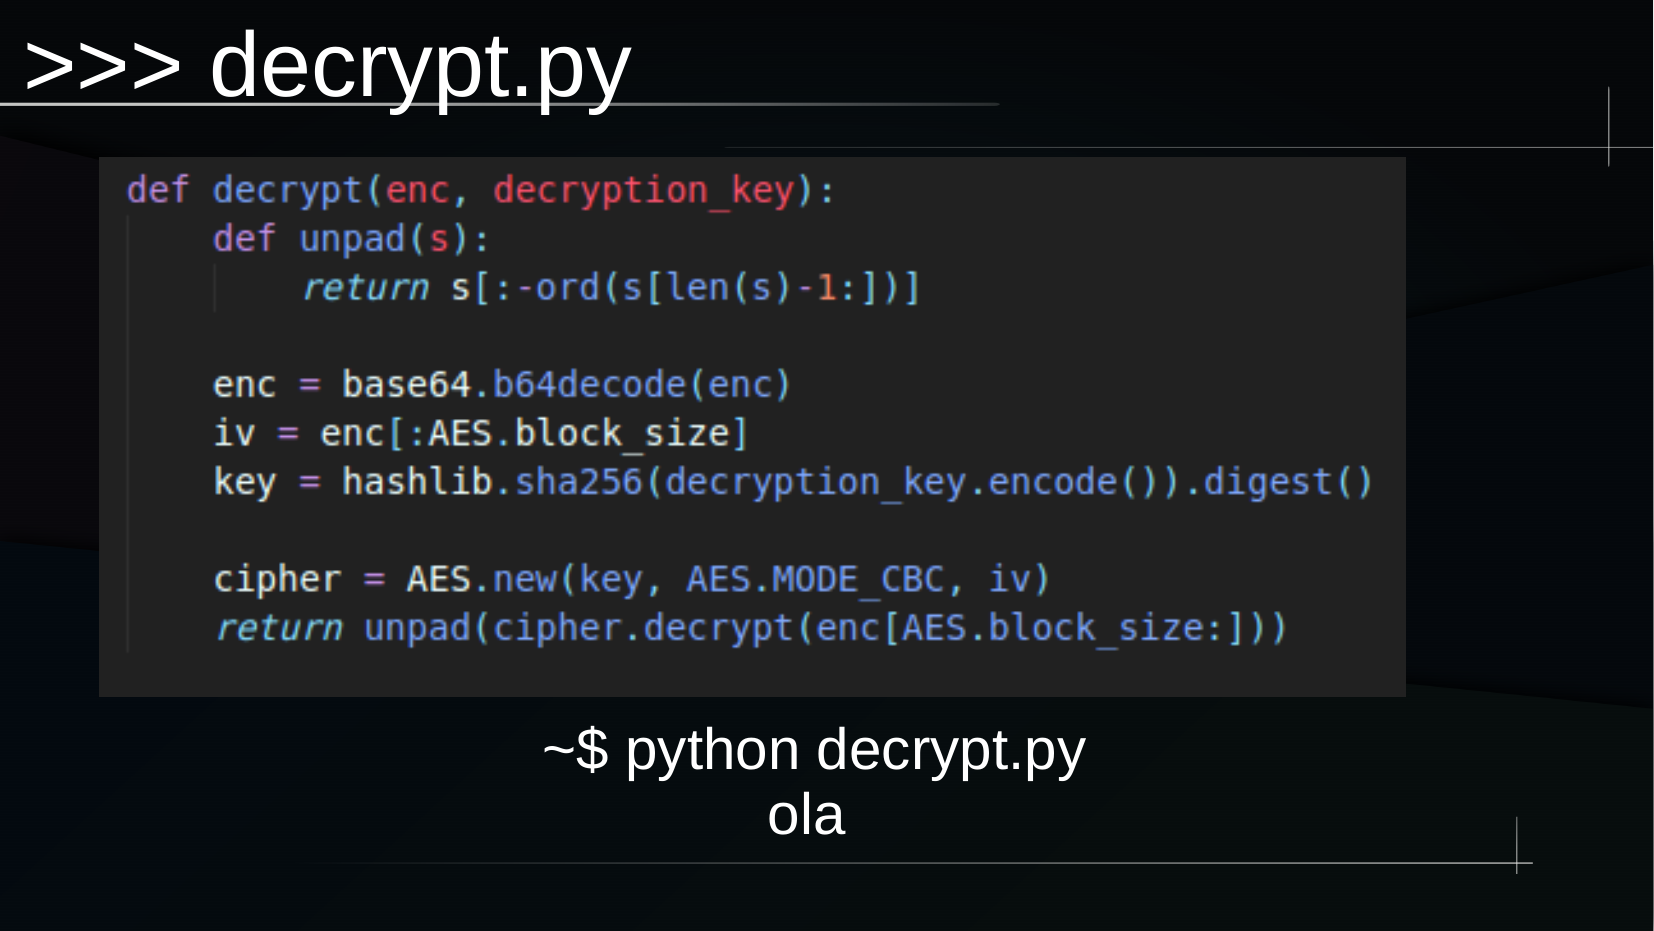

# >>> decrypt.py
~$ python decrypt.py
ola